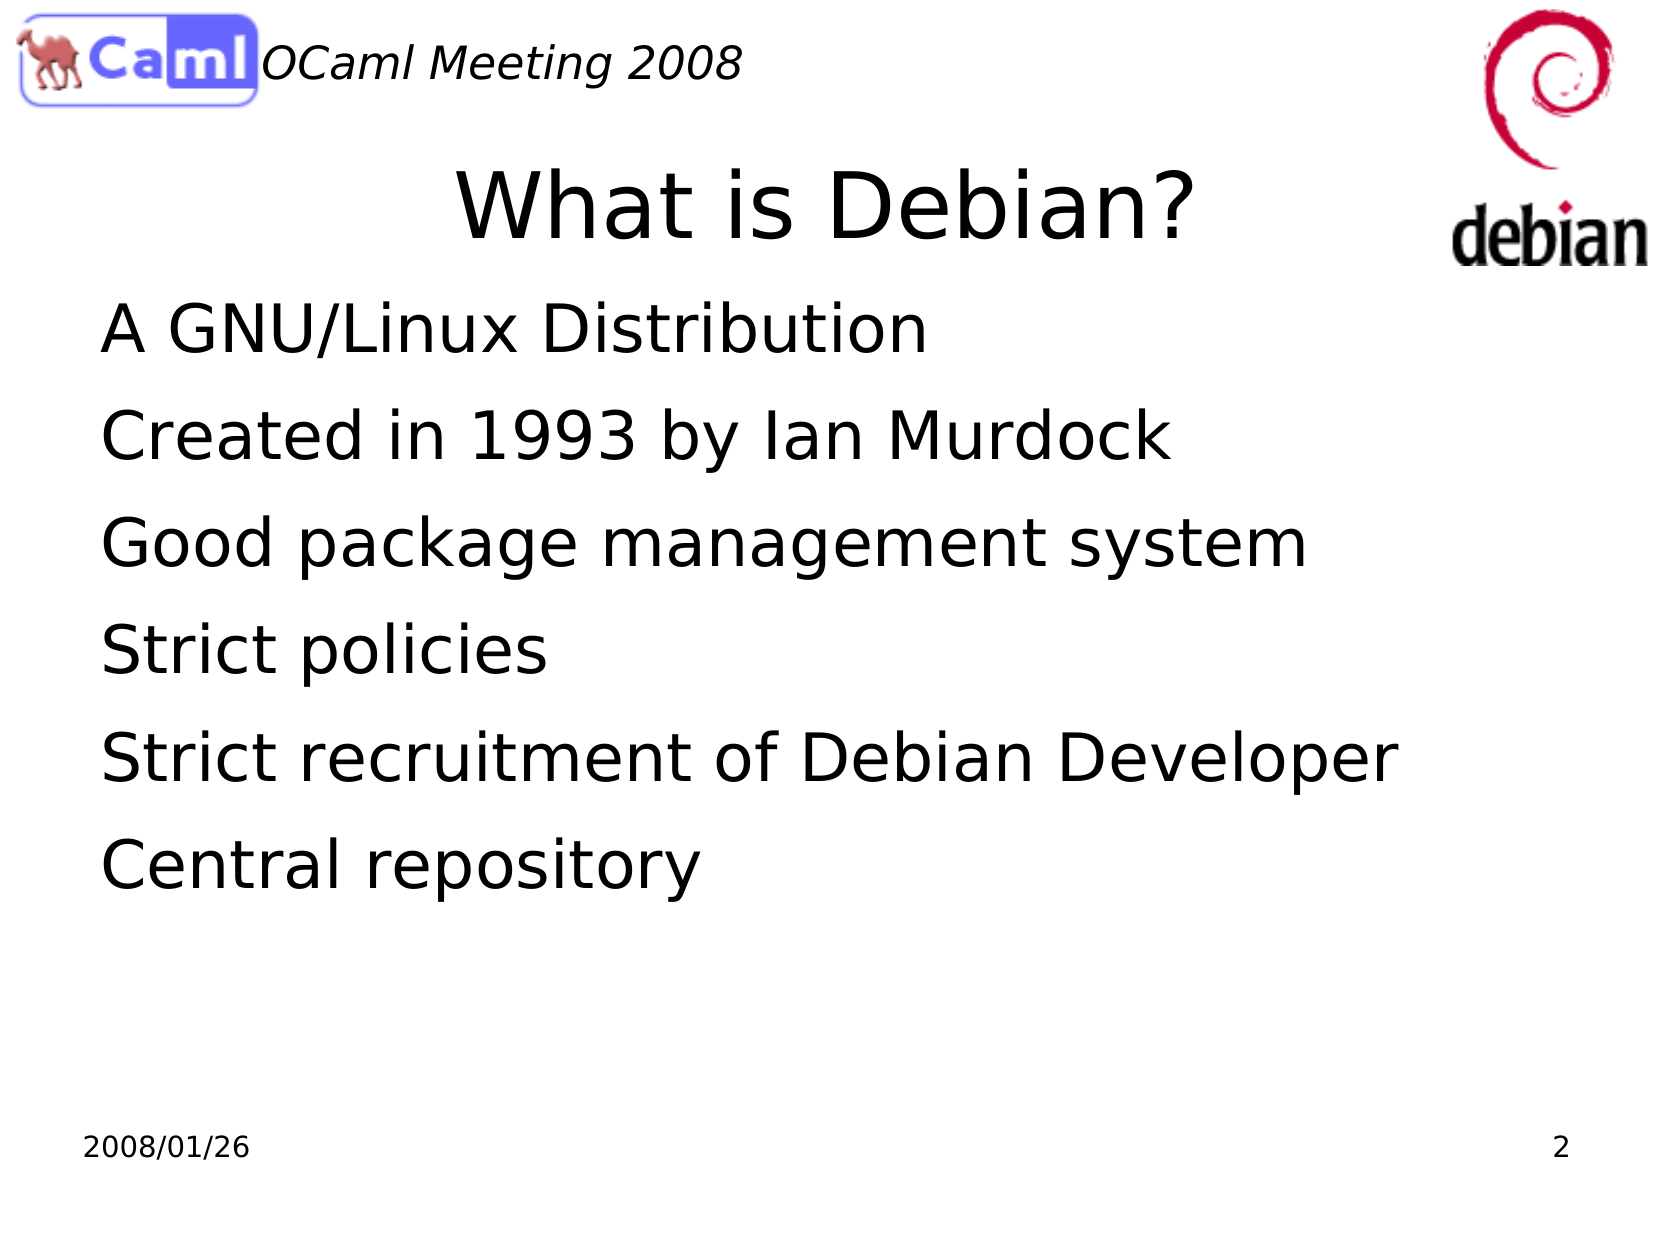

# What is Debian?
A GNU/Linux Distribution
Created in 1993 by Ian Murdock
Good package management system
Strict policies
Strict recruitment of Debian Developer
Central repository
2008/01/26
2